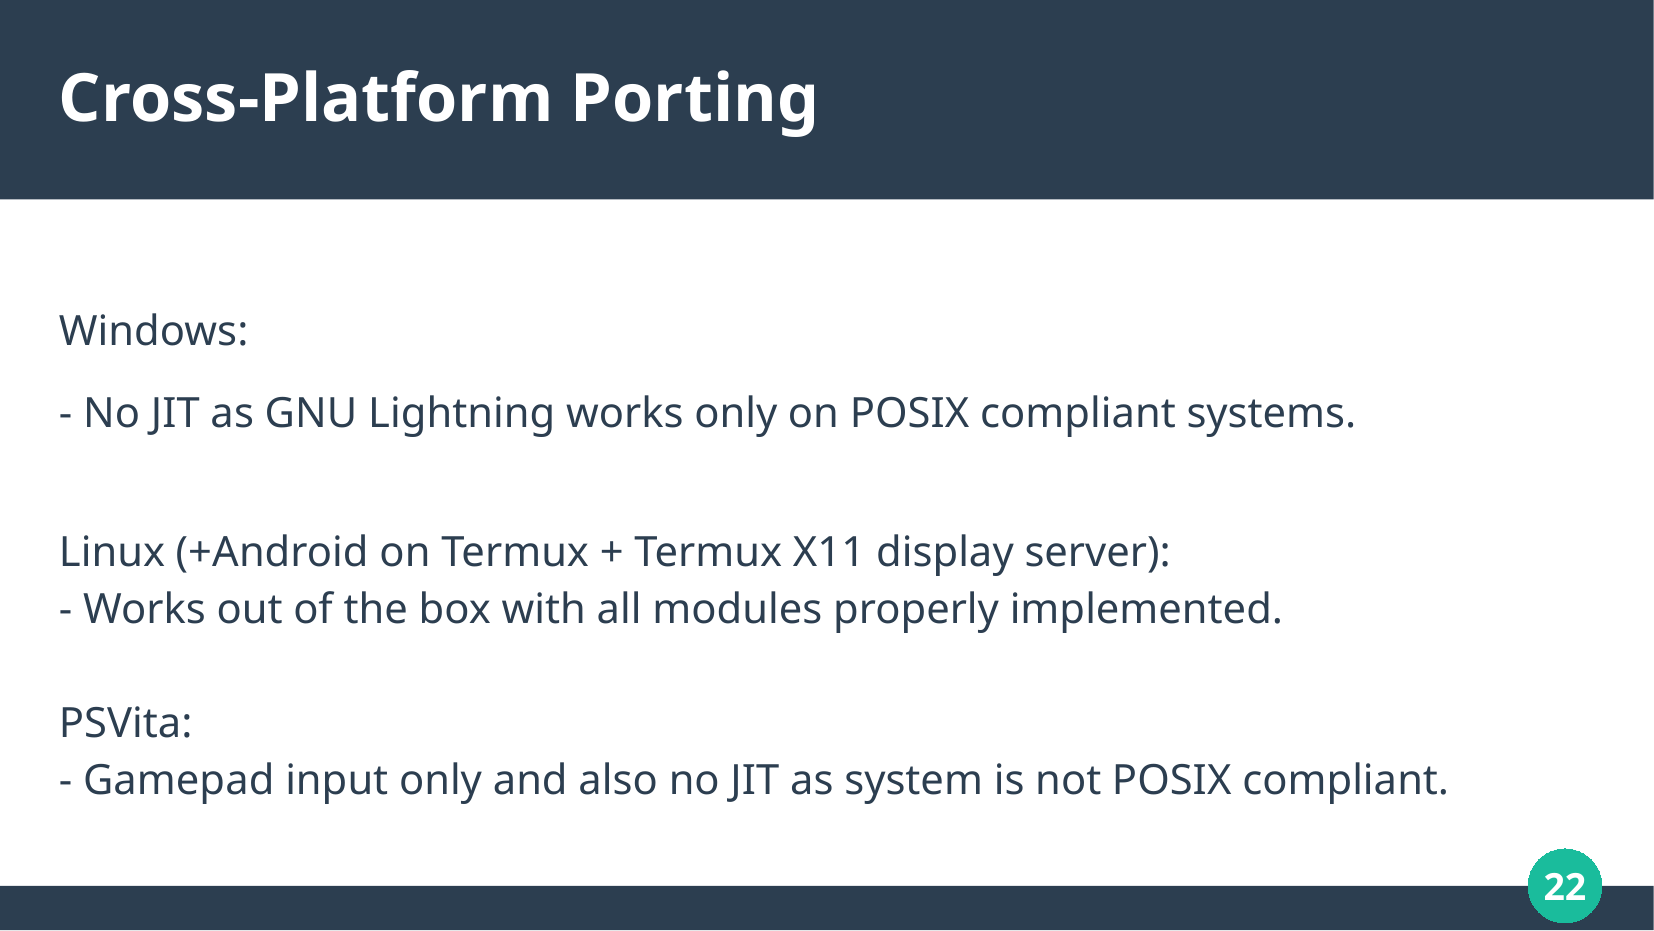

# Cross-Platform Porting
Windows:
- No JIT as GNU Lightning works only on POSIX compliant systems.
Linux (+Android on Termux + Termux X11 display server):
- Works out of the box with all modules properly implemented.
PSVita:
- Gamepad input only and also no JIT as system is not POSIX compliant.
22